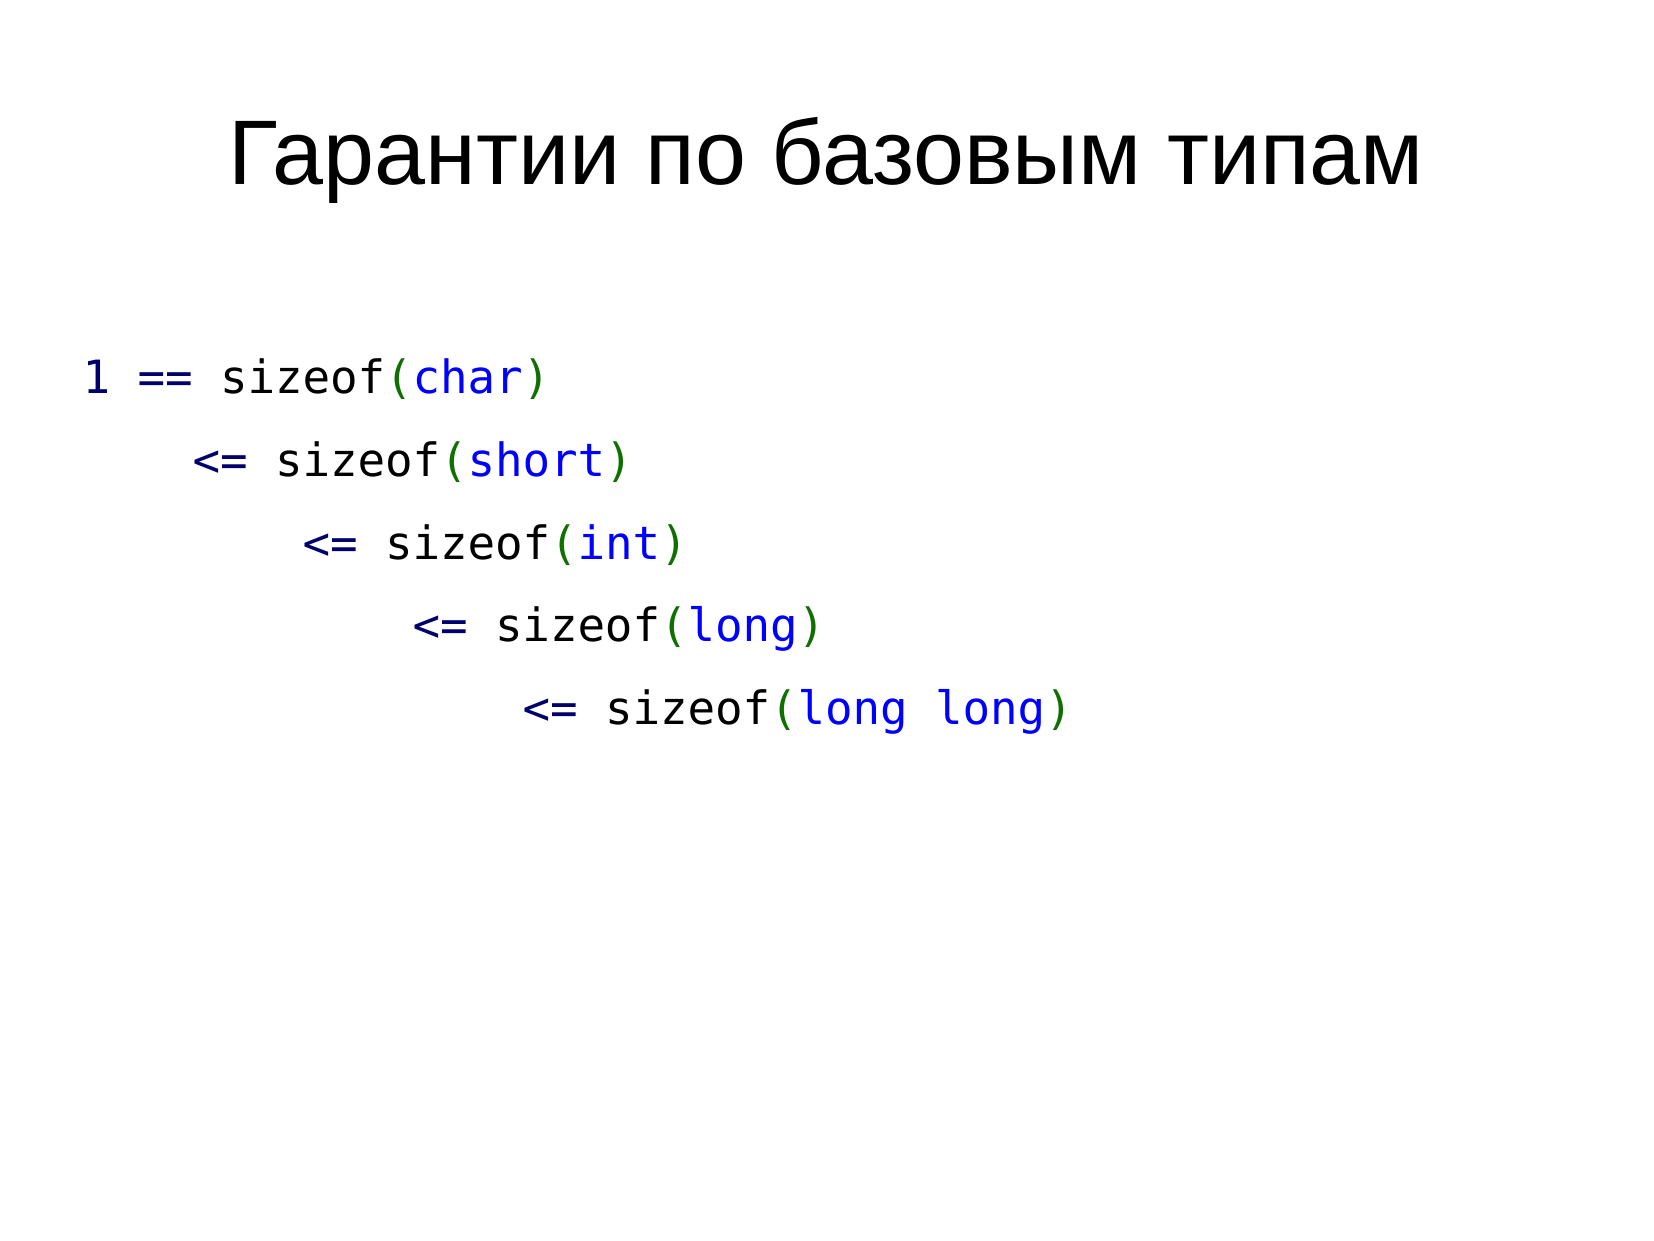

# Гарантии по базовым типам
1 == sizeof(char)
 <= sizeof(short)
 <= sizeof(int)
 <= sizeof(long)
 <= sizeof(long long)